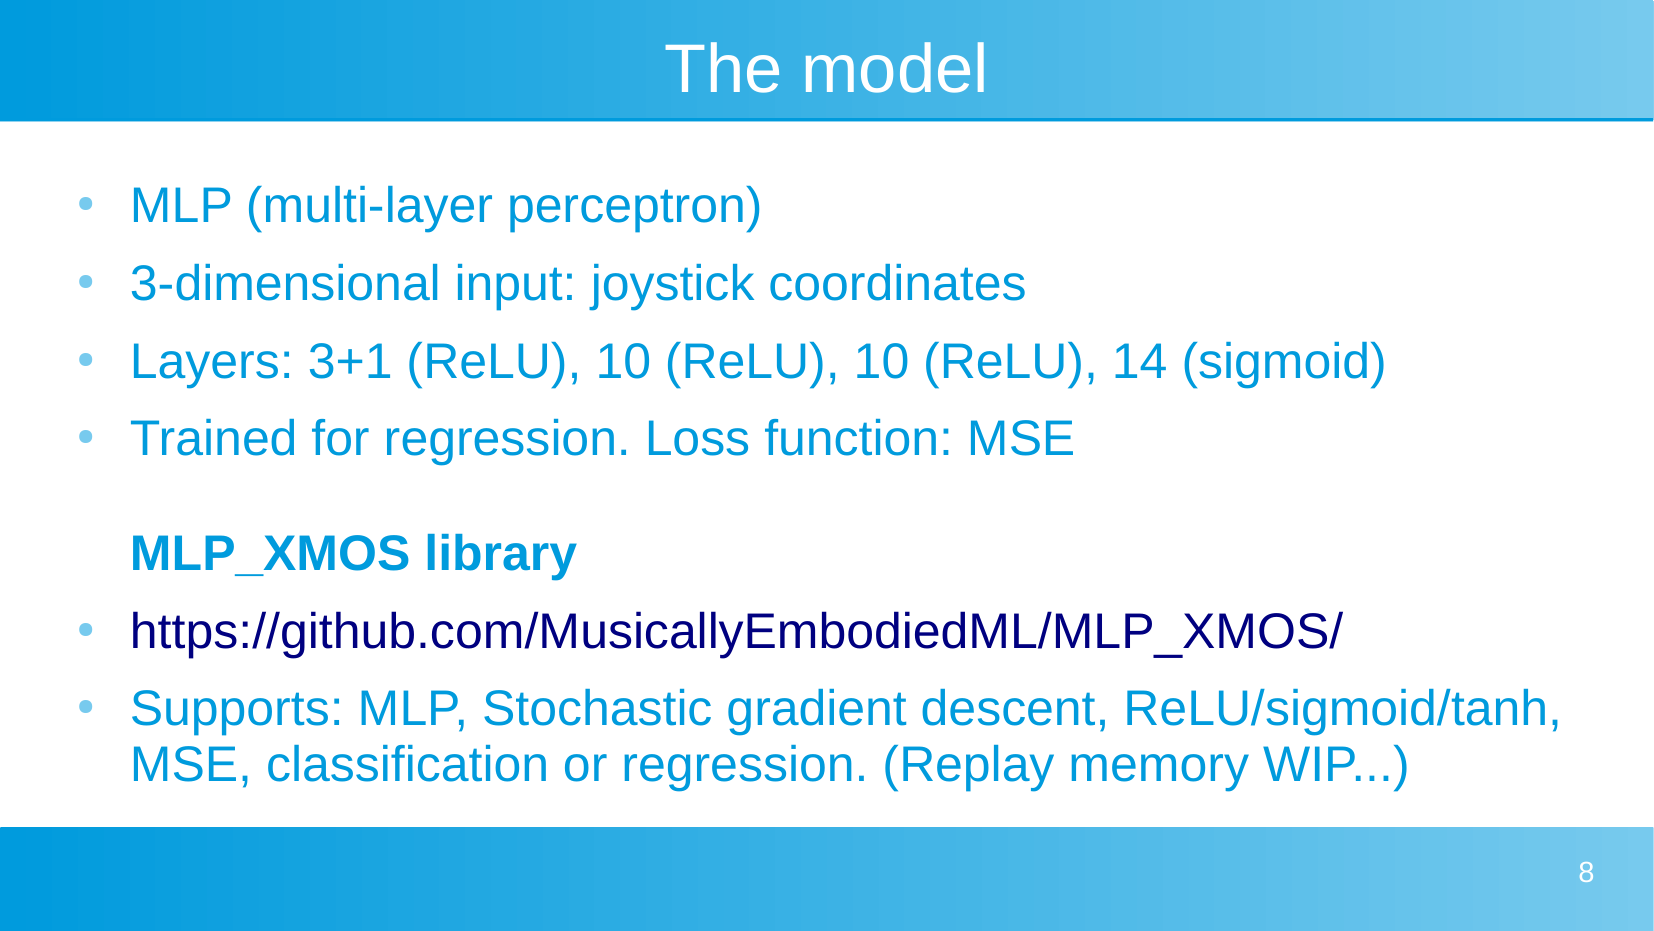

# The model
MLP (multi-layer perceptron)
3-dimensional input: joystick coordinates
Layers: 3+1 (ReLU), 10 (ReLU), 10 (ReLU), 14 (sigmoid)
Trained for regression. Loss function: MSE
MLP_XMOS library
https://github.com/MusicallyEmbodiedML/MLP_XMOS/
Supports: MLP, Stochastic gradient descent, ReLU/sigmoid/tanh, MSE, classification or regression. (Replay memory WIP...)
8